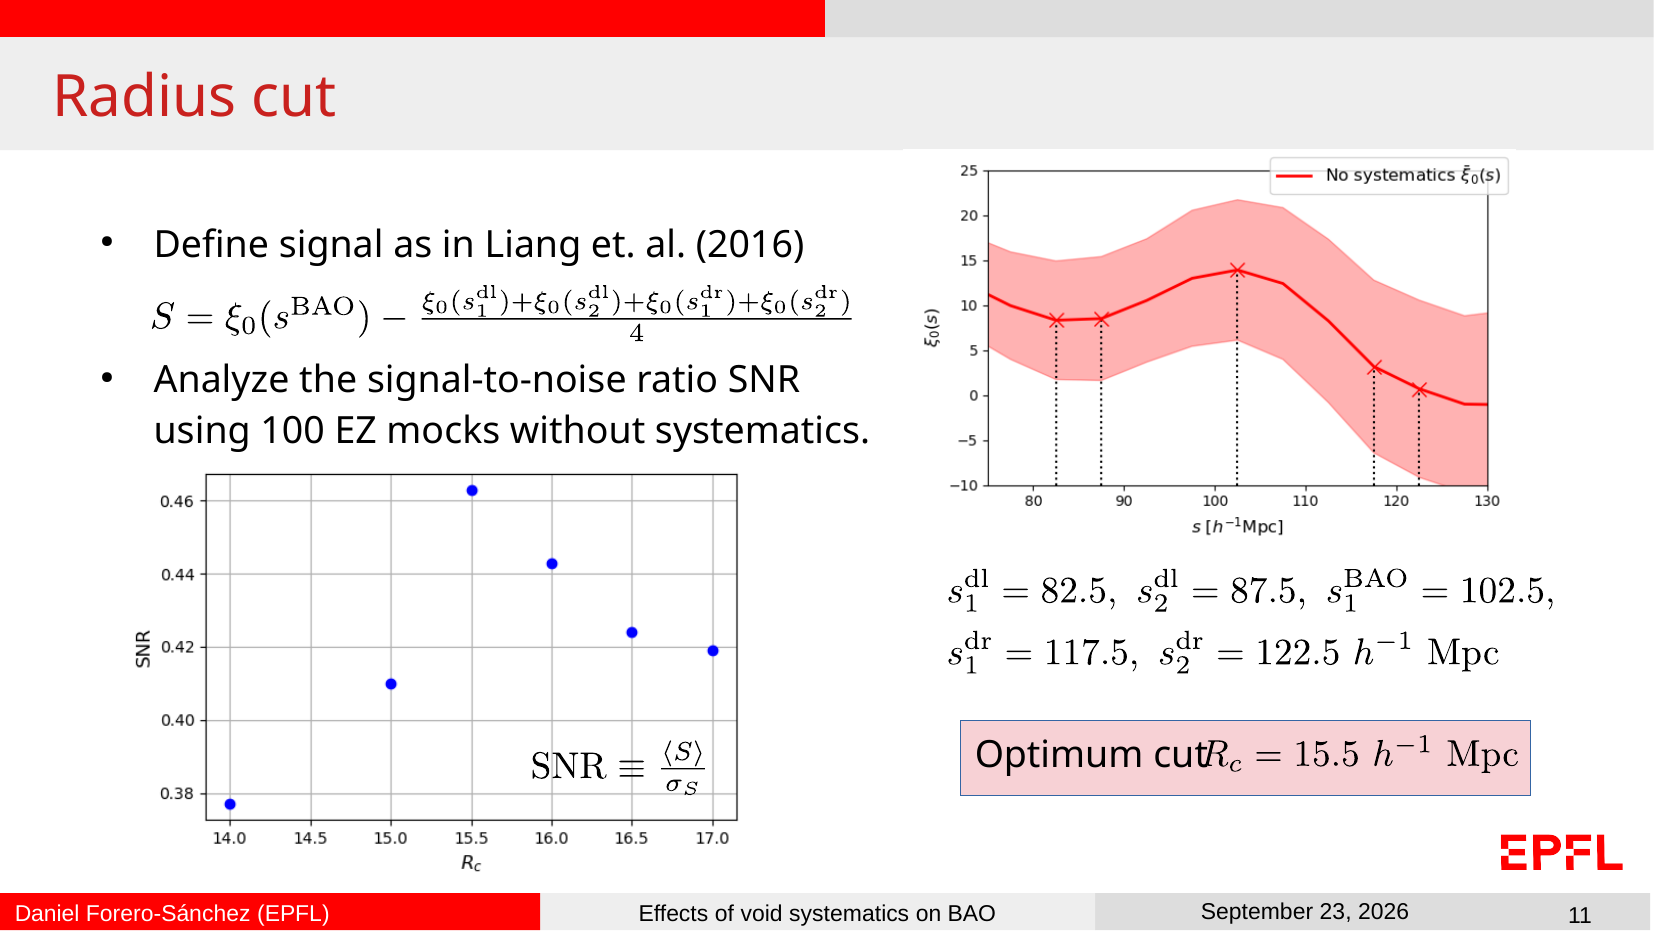

# Radius cut
Define signal as in Liang et. al. (2016)
Analyze the signal-to-noise ratio SNR using 100 EZ mocks without systematics.
Optimum cut
Effects of void systematics on BAO
11